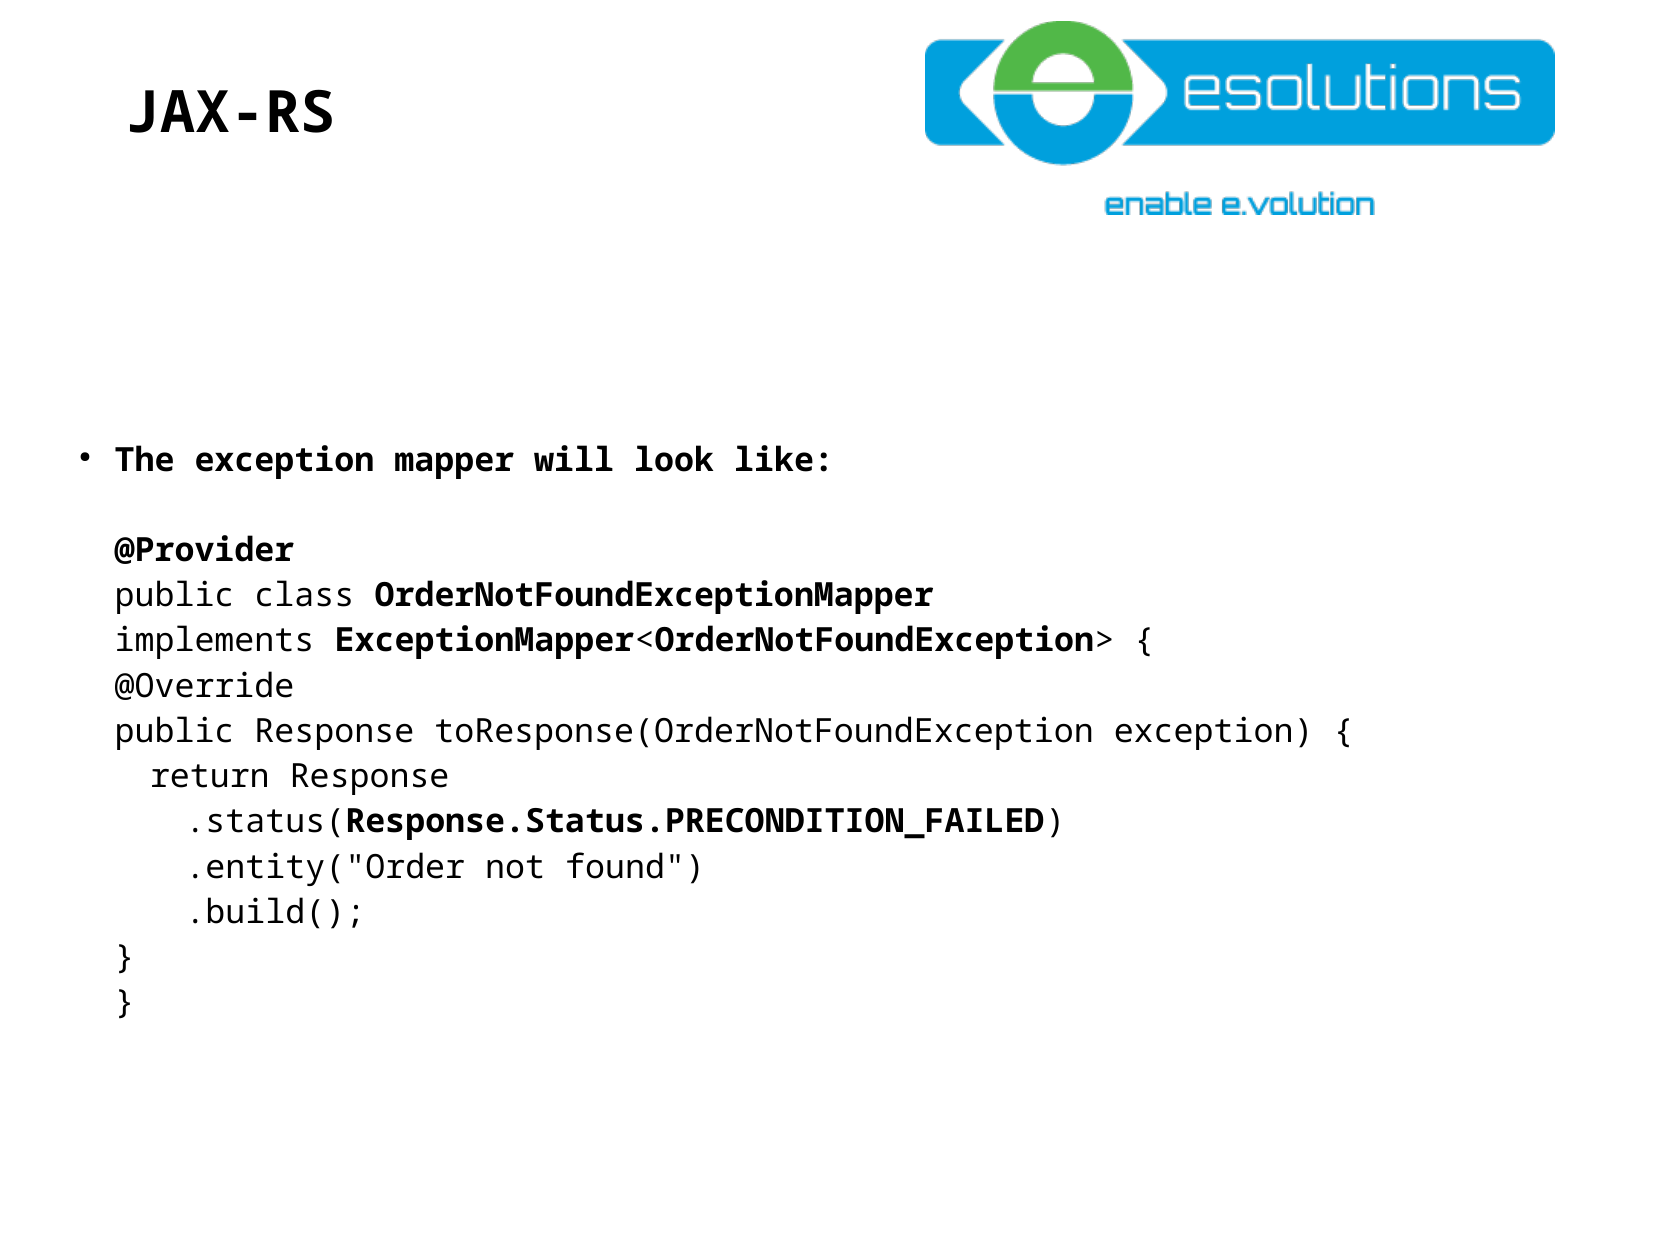

JAX-RS
# The exception mapper will look like:
@Provider
public class OrderNotFoundExceptionMapper
implements ExceptionMapper<OrderNotFoundException> {
@Override
public Response toResponse(OrderNotFoundException exception) {
return Response
.status(Response.Status.PRECONDITION_FAILED)
.entity("Order not found")
.build();
}
}